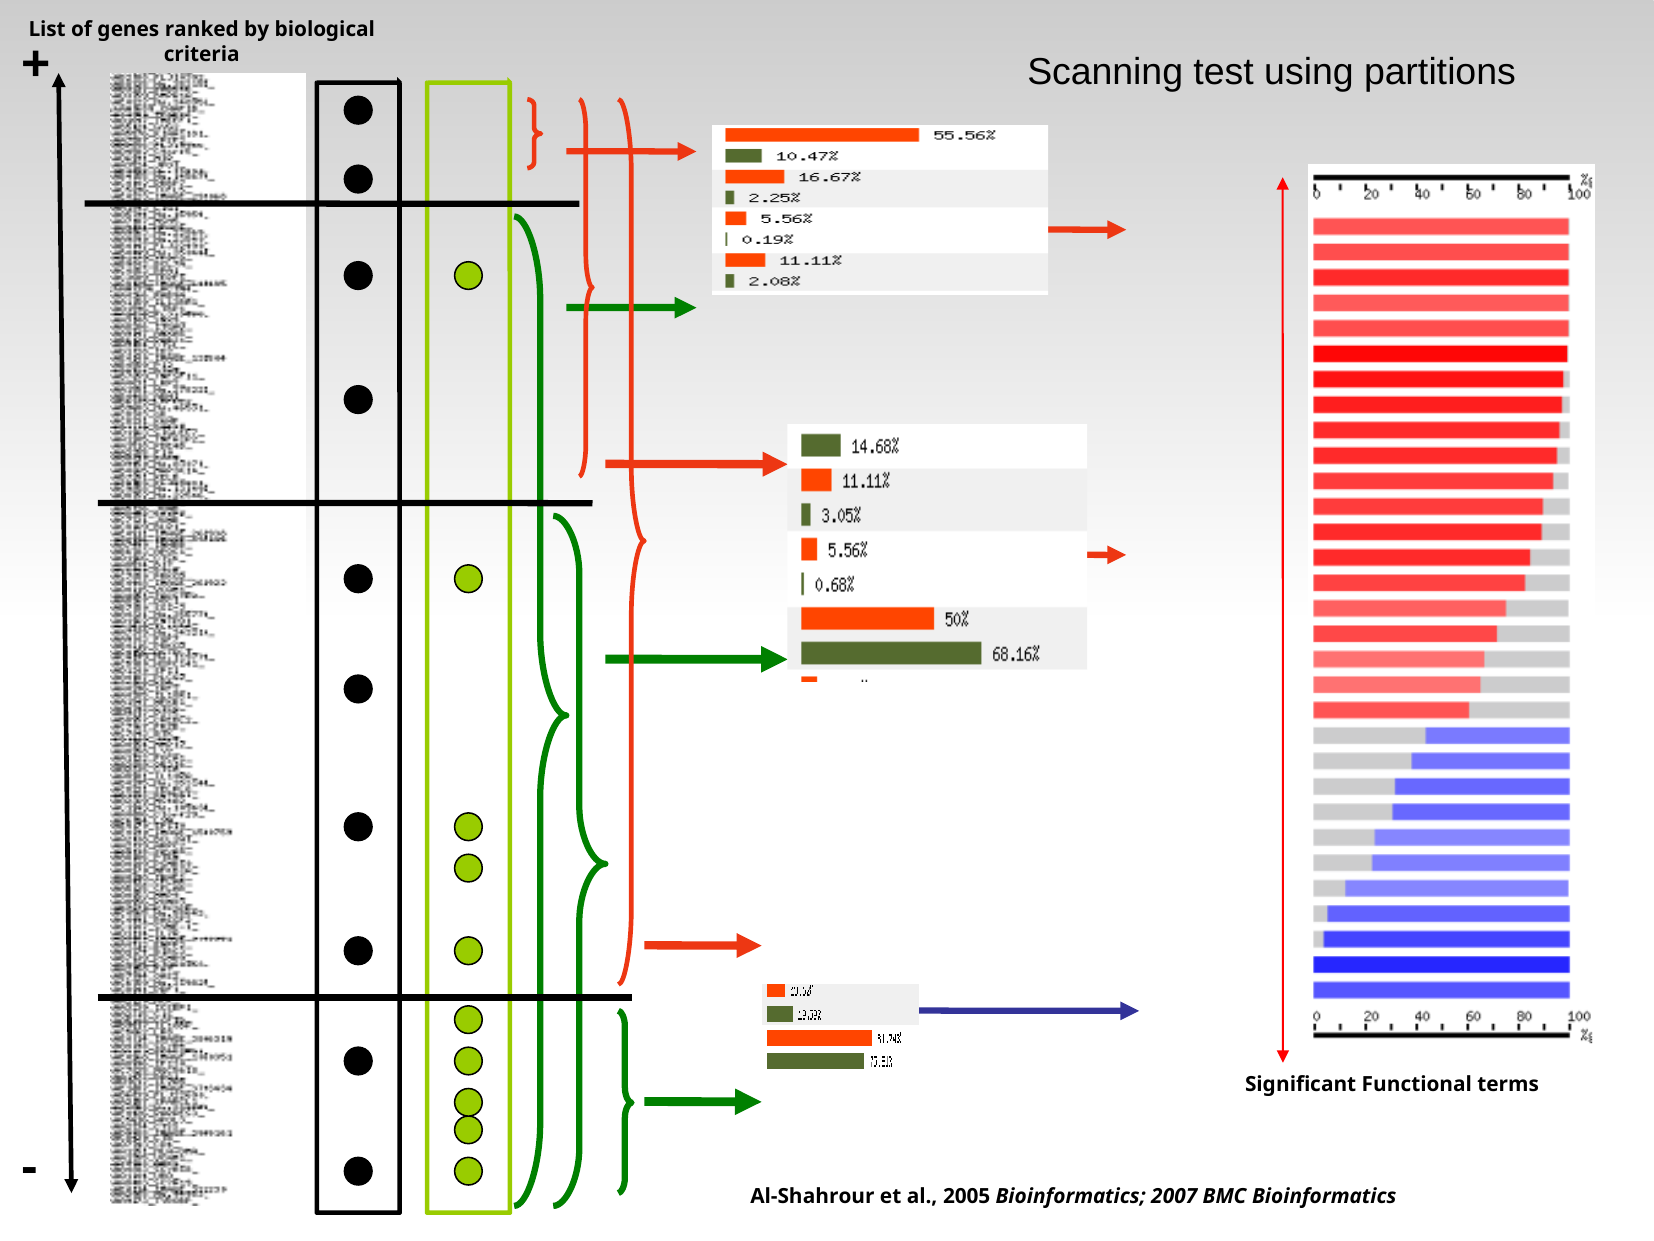

List of genes ranked by biological criteria
+
Scanning test using partitions
Fisher´s test
Significant Functional terms
-
Al-Shahrour et al., 2005 Bioinformatics; 2007 BMC Bioinformatics